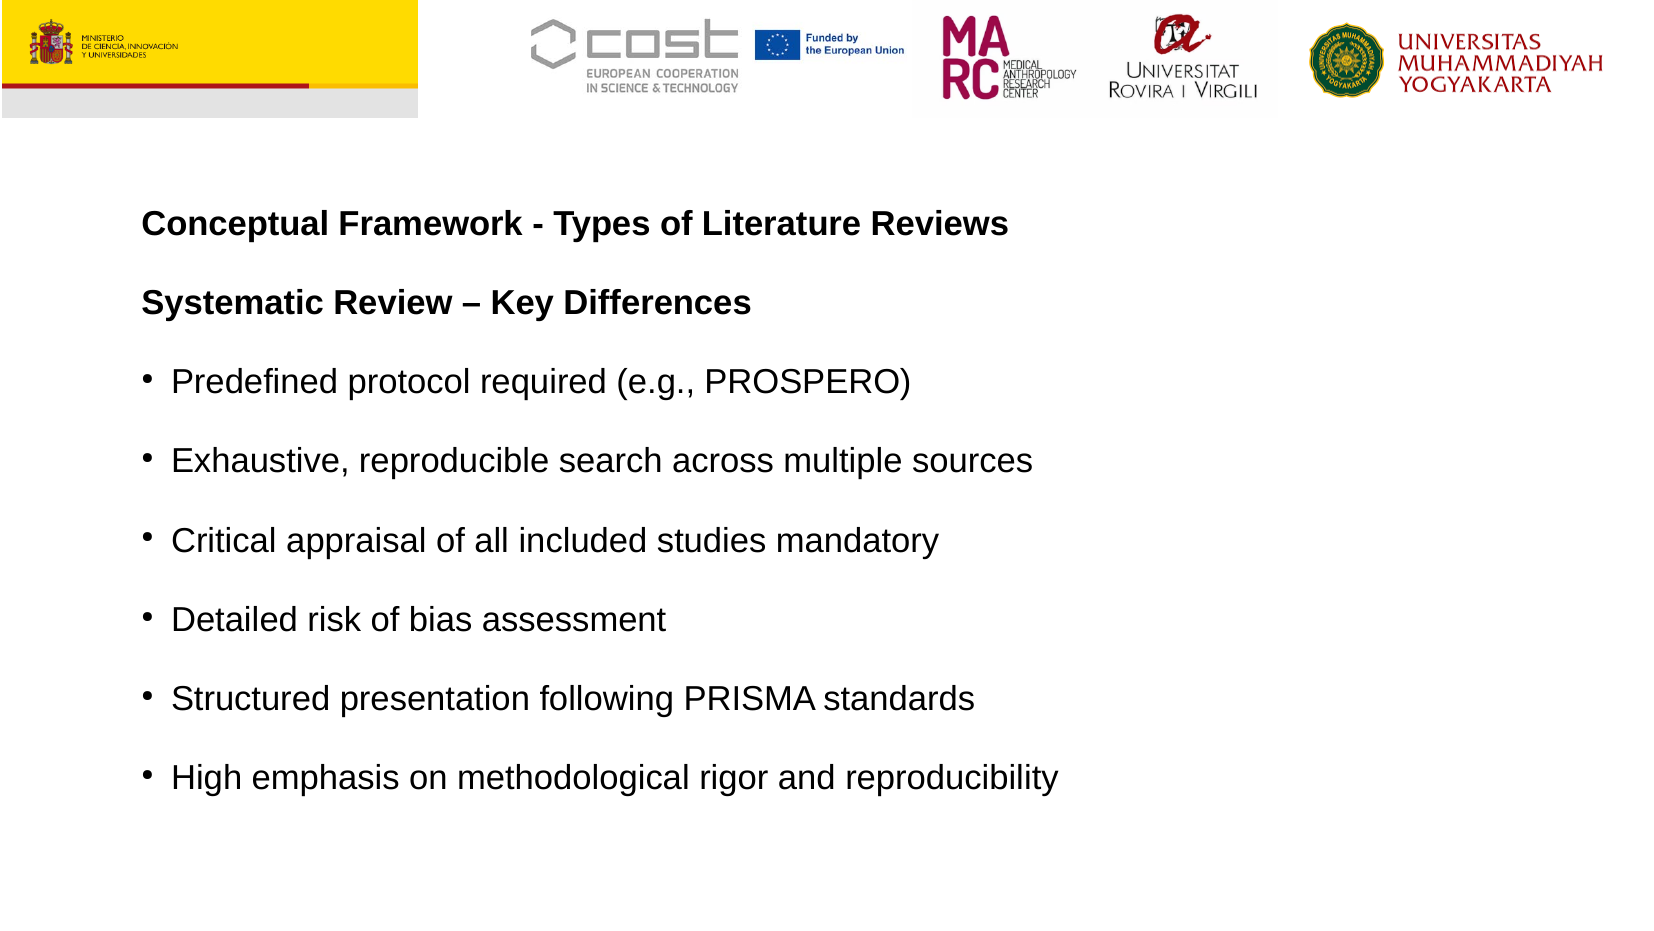

Conceptual Framework - Types of Literature Reviews
Systematic Review – Key Differences
Predefined protocol required (e.g., PROSPERO)
Exhaustive, reproducible search across multiple sources
Critical appraisal of all included studies mandatory
Detailed risk of bias assessment
Structured presentation following PRISMA standards
High emphasis on methodological rigor and reproducibility